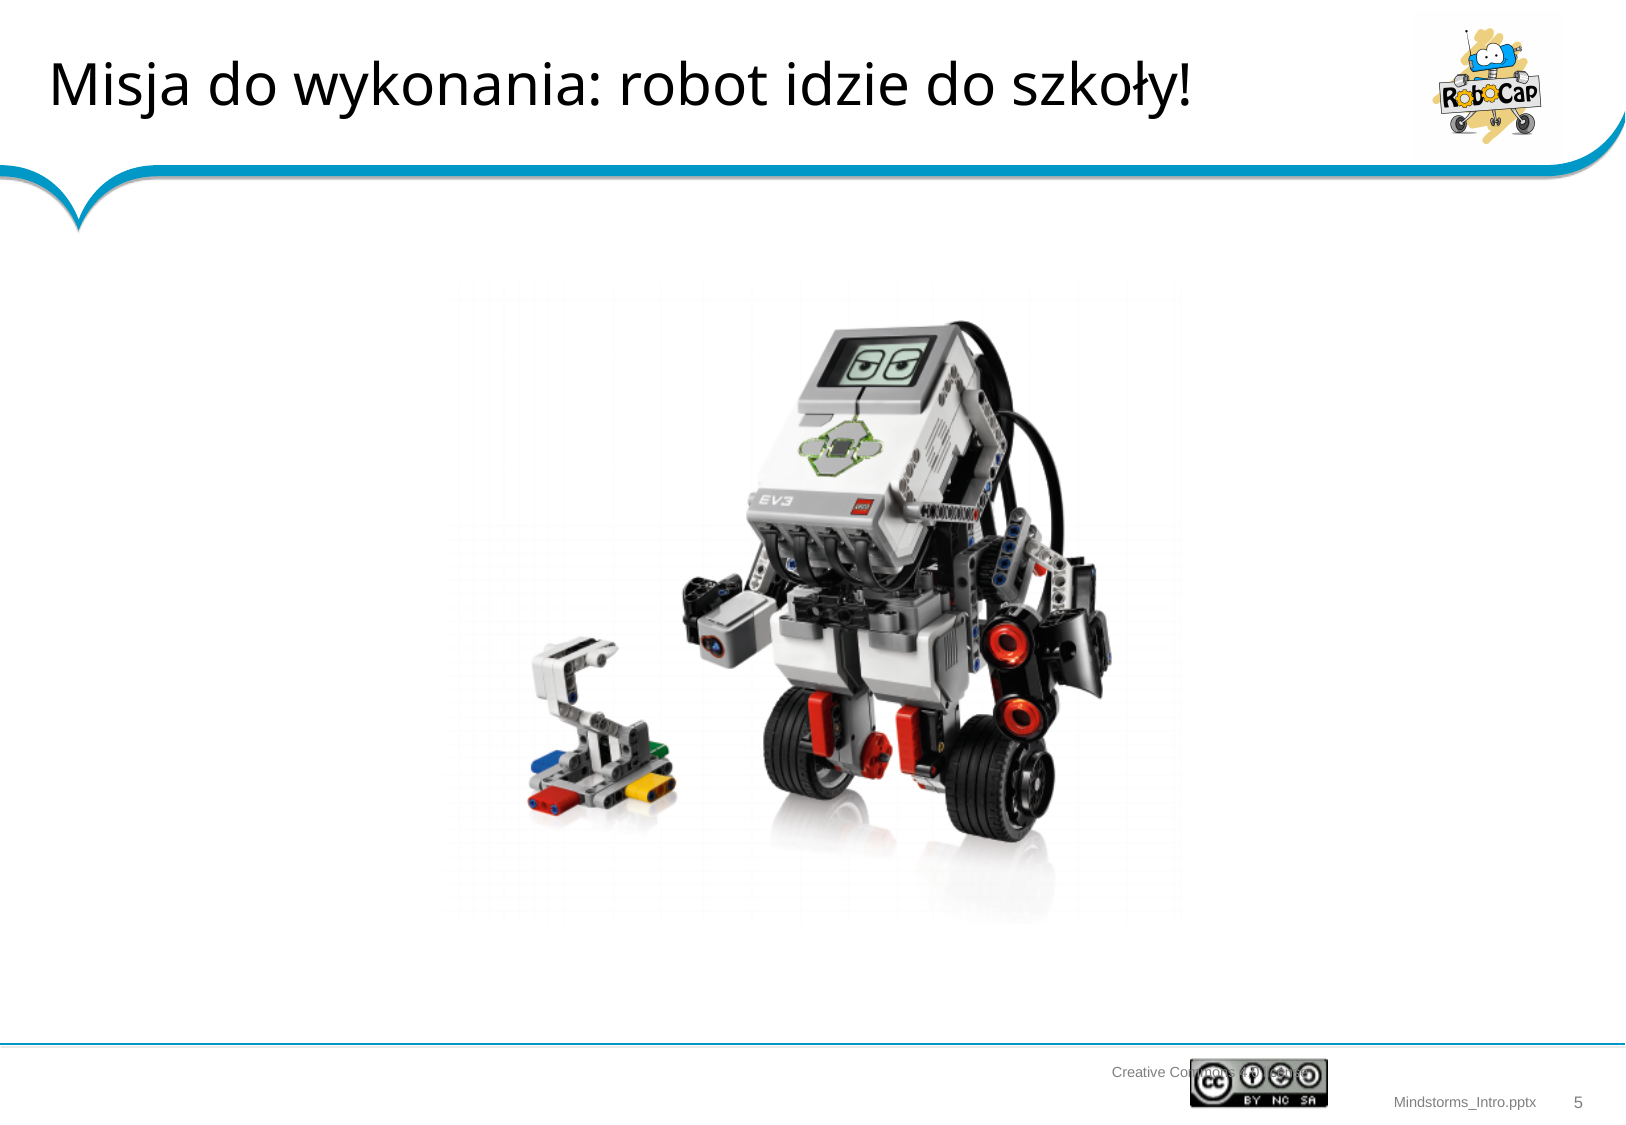

# Misja do wykonania: robot idzie do szkoły!
Creative Commons 4.0 license
Mindstorms_Intro.pptx